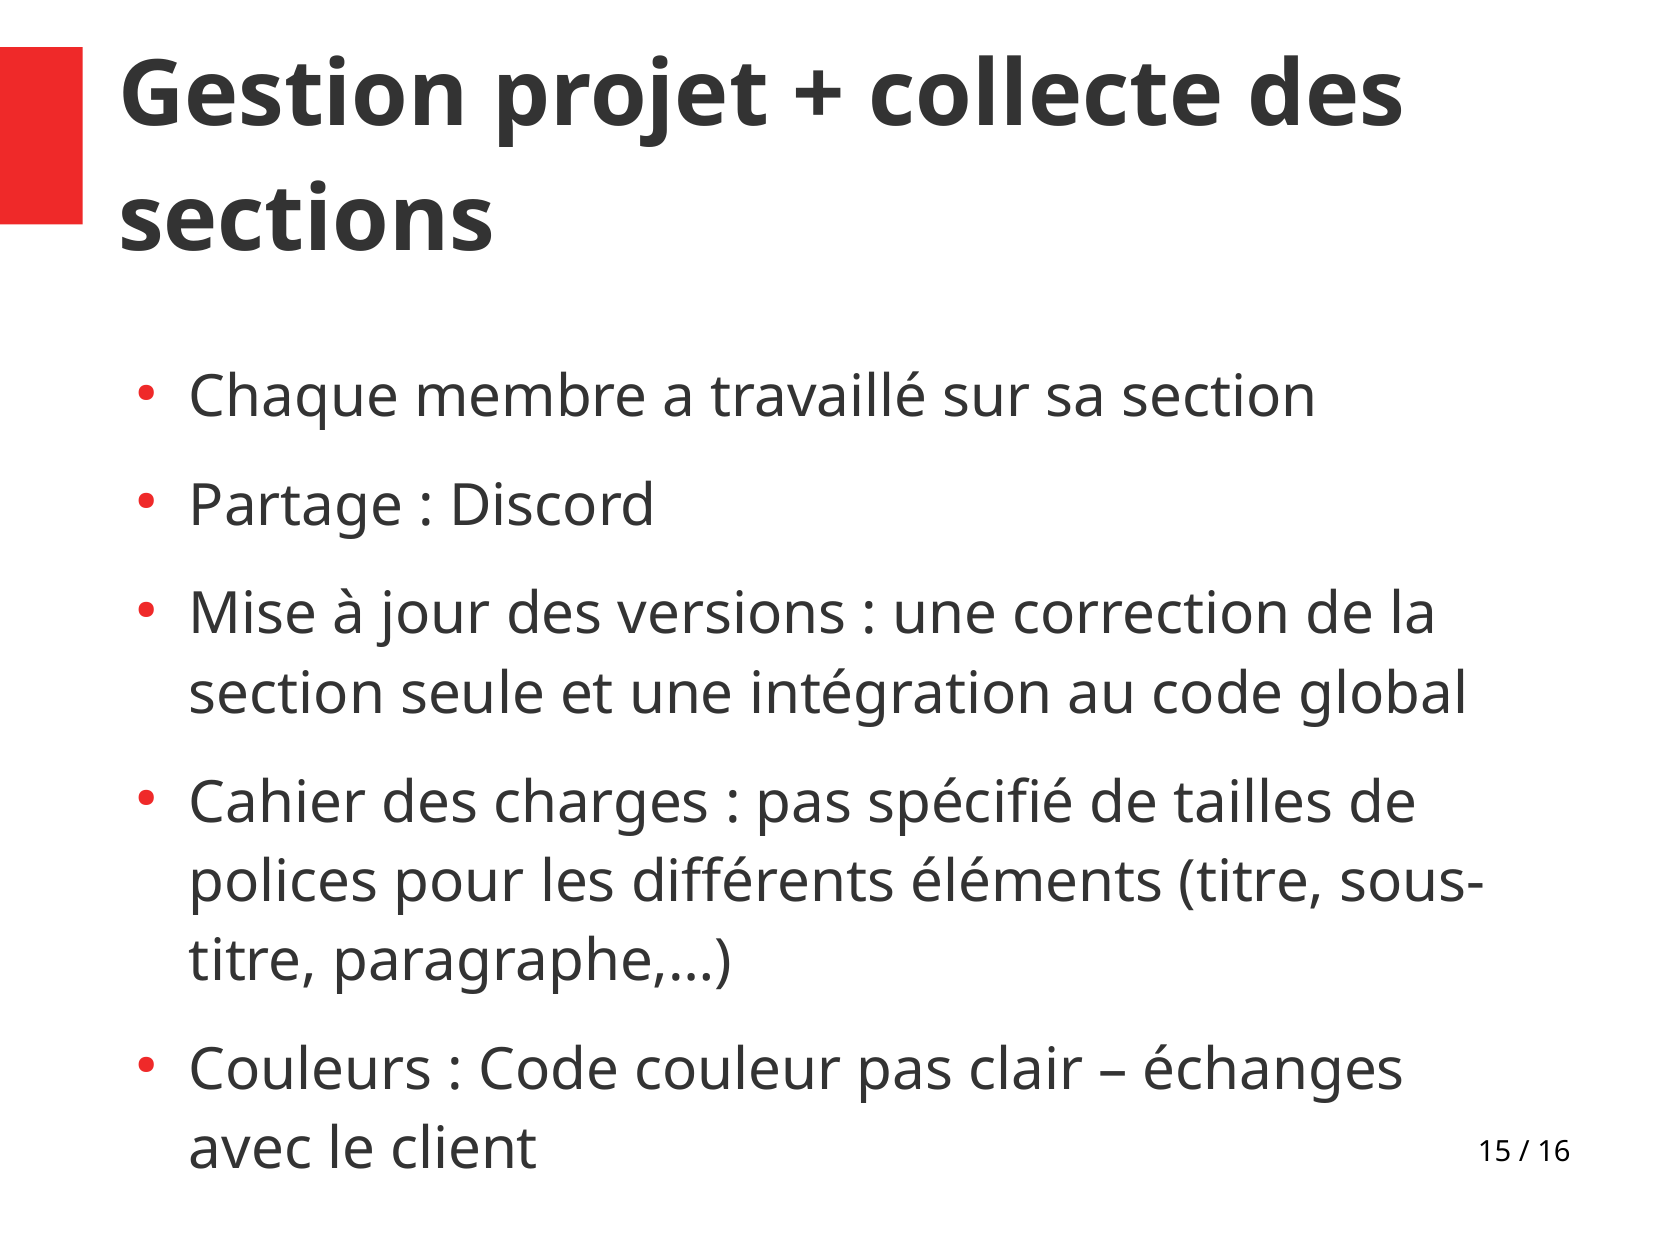

# Gestion projet + collecte des sections
Chaque membre a travaillé sur sa section
Partage : Discord
Mise à jour des versions : une correction de la section seule et une intégration au code global
Cahier des charges : pas spécifié de tailles de polices pour les différents éléments (titre, sous-titre, paragraphe,…)
Couleurs : Code couleur pas clair – échanges avec le client
15